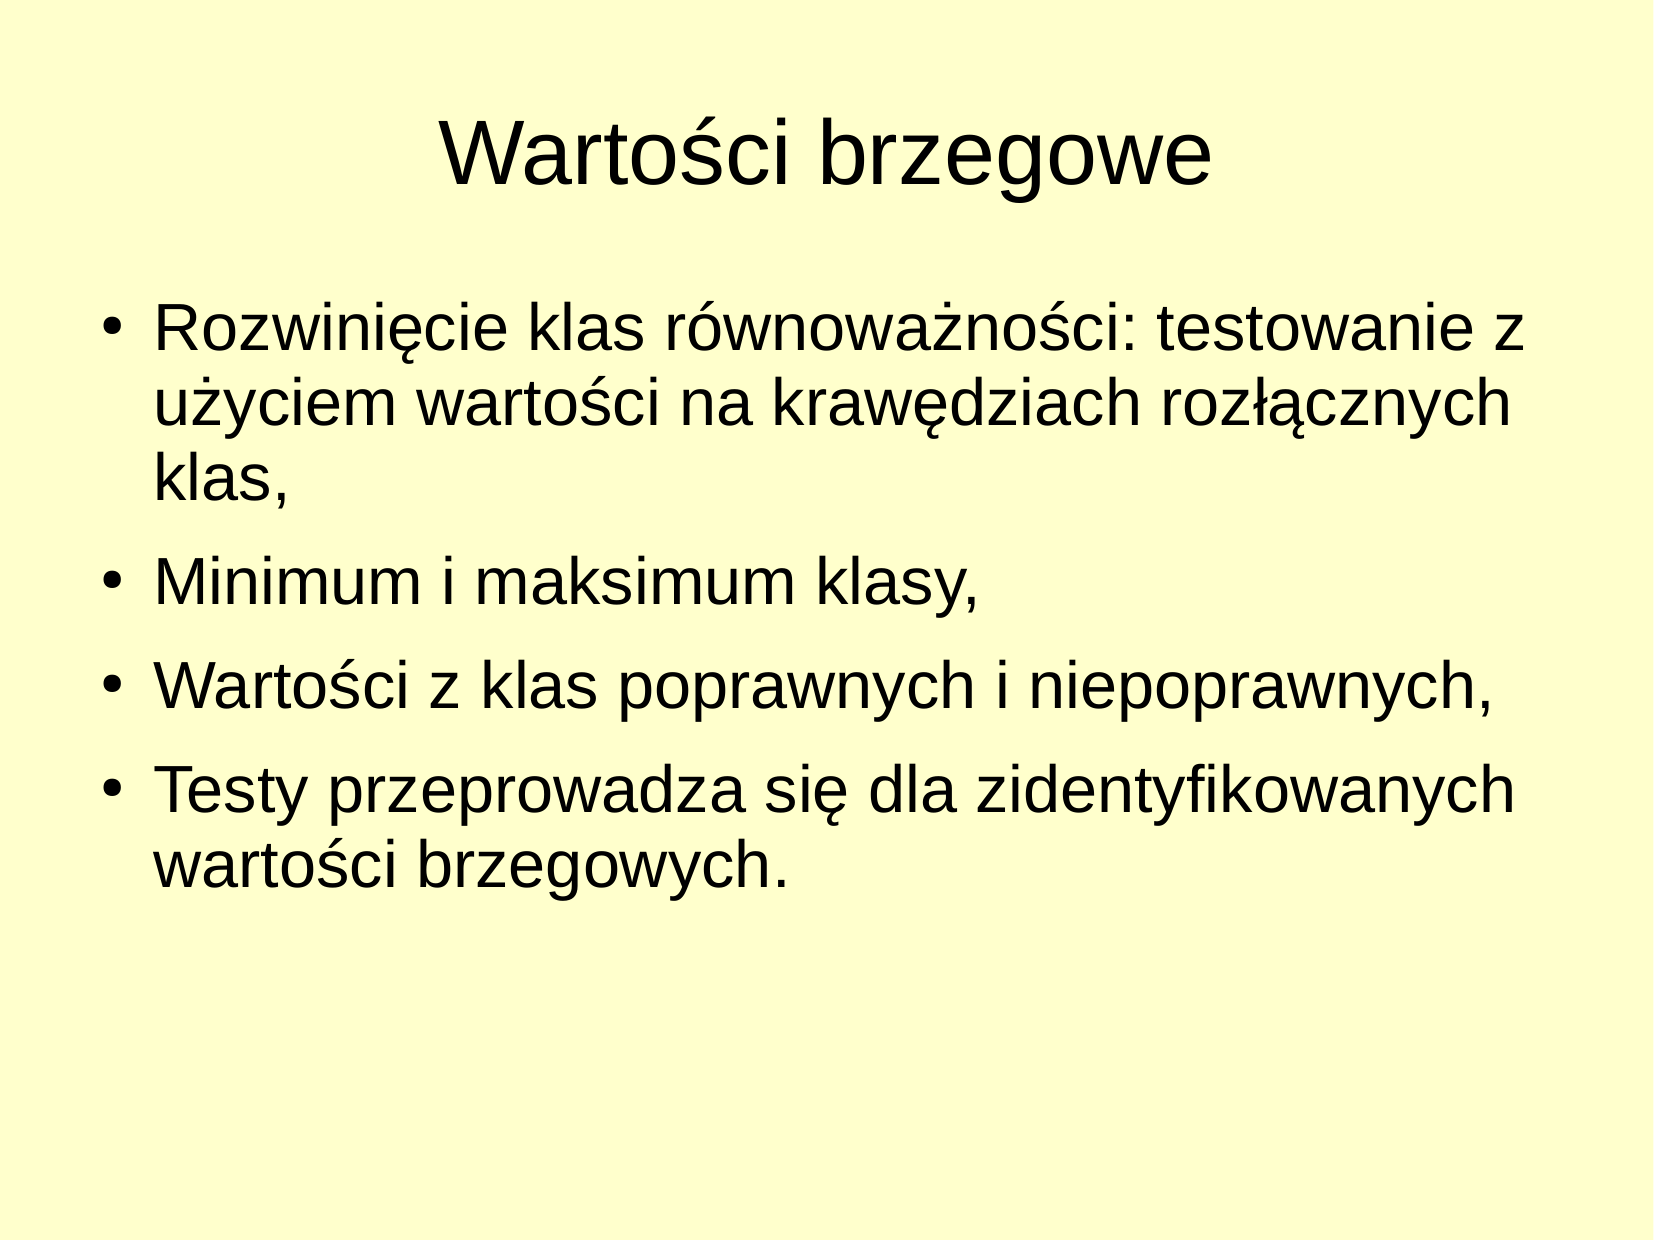

# Wartości brzegowe
Rozwinięcie klas równoważności: testowanie z użyciem wartości na krawędziach rozłącznych klas,
Minimum i maksimum klasy,
Wartości z klas poprawnych i niepoprawnych,
Testy przeprowadza się dla zidentyfikowanych wartości brzegowych.